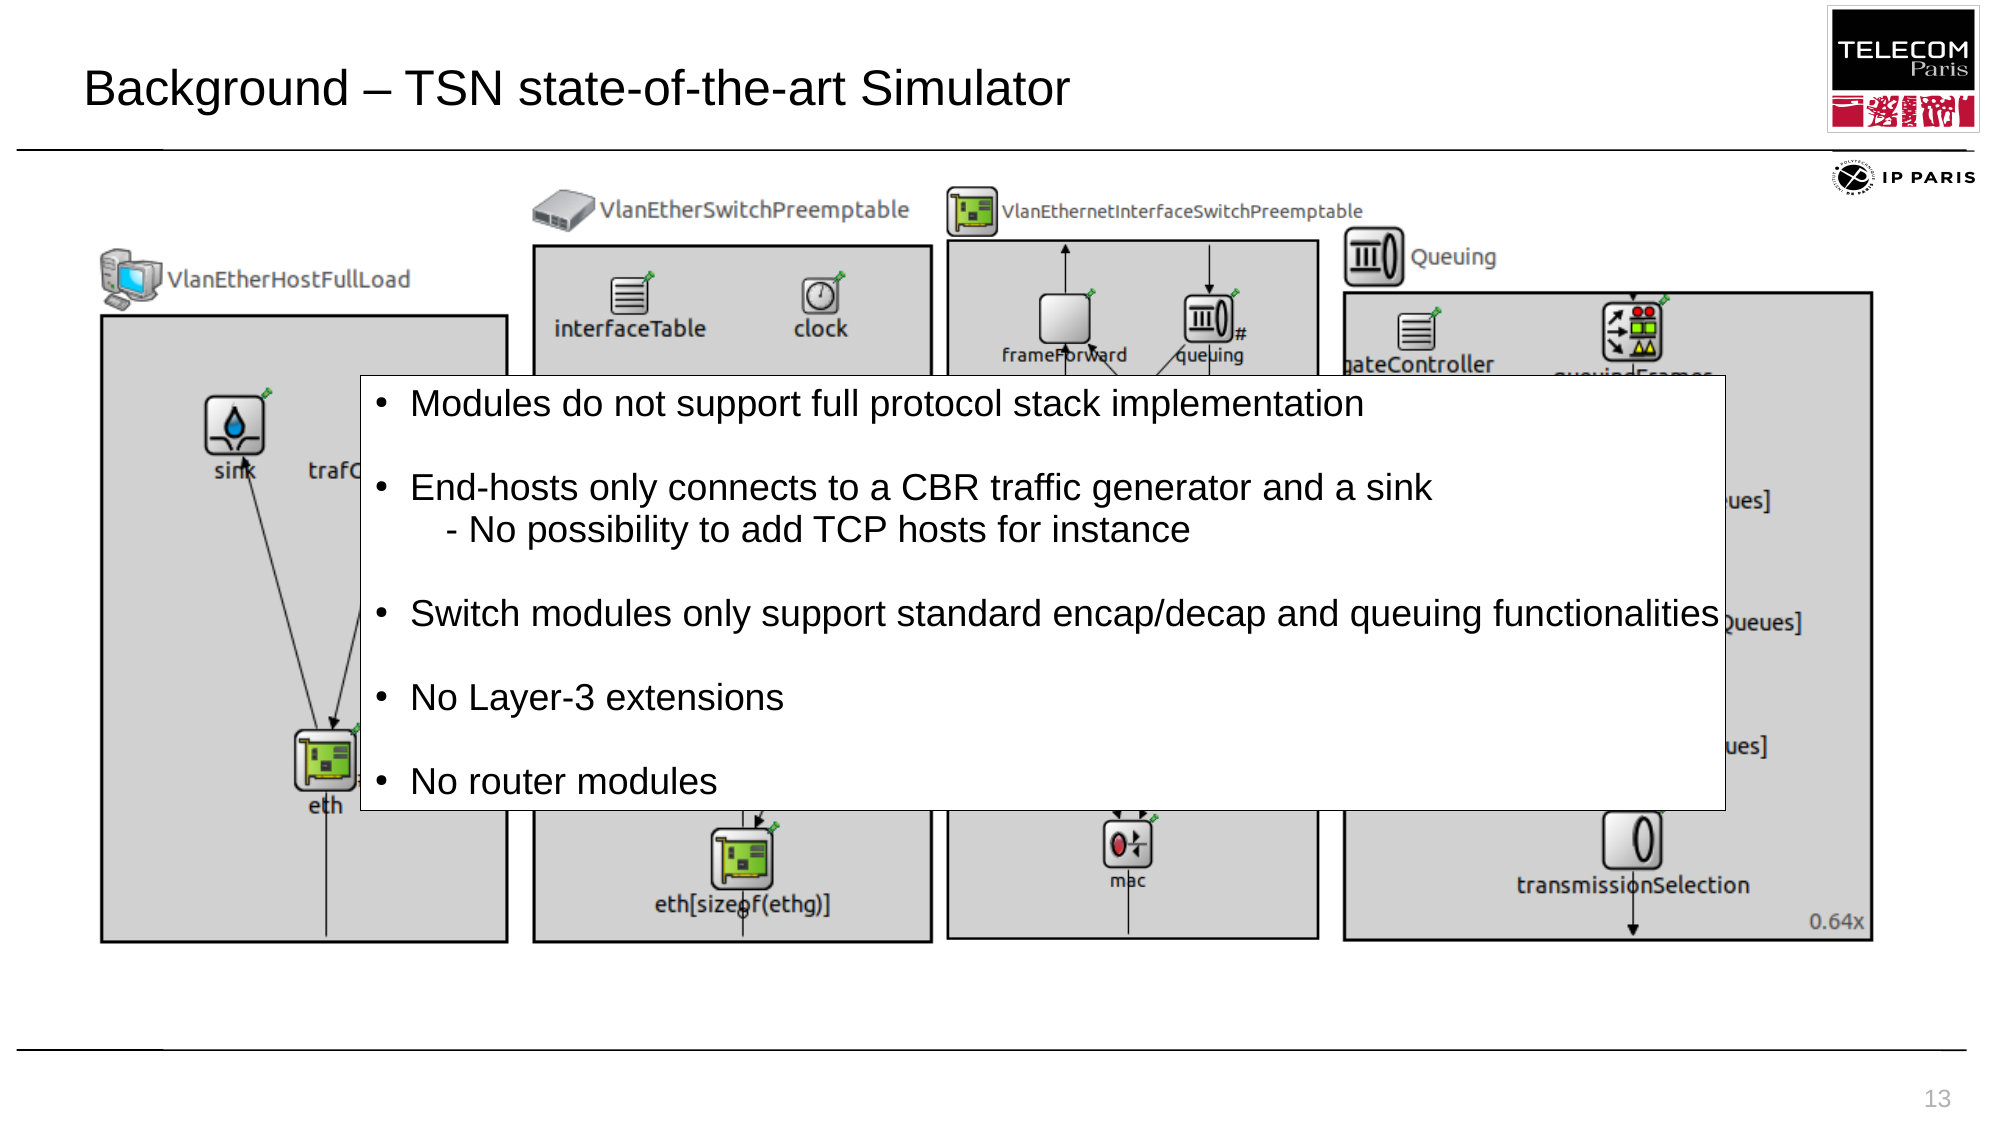

# Background – TSN state-of-the-art Simulator
Modules do not support full protocol stack implementation
End-hosts only connects to a CBR traffic generator and a sink
- No possibility to add TCP hosts for instance
Switch modules only support standard encap/decap and queuing functionalities
No Layer-3 extensions
No router modules